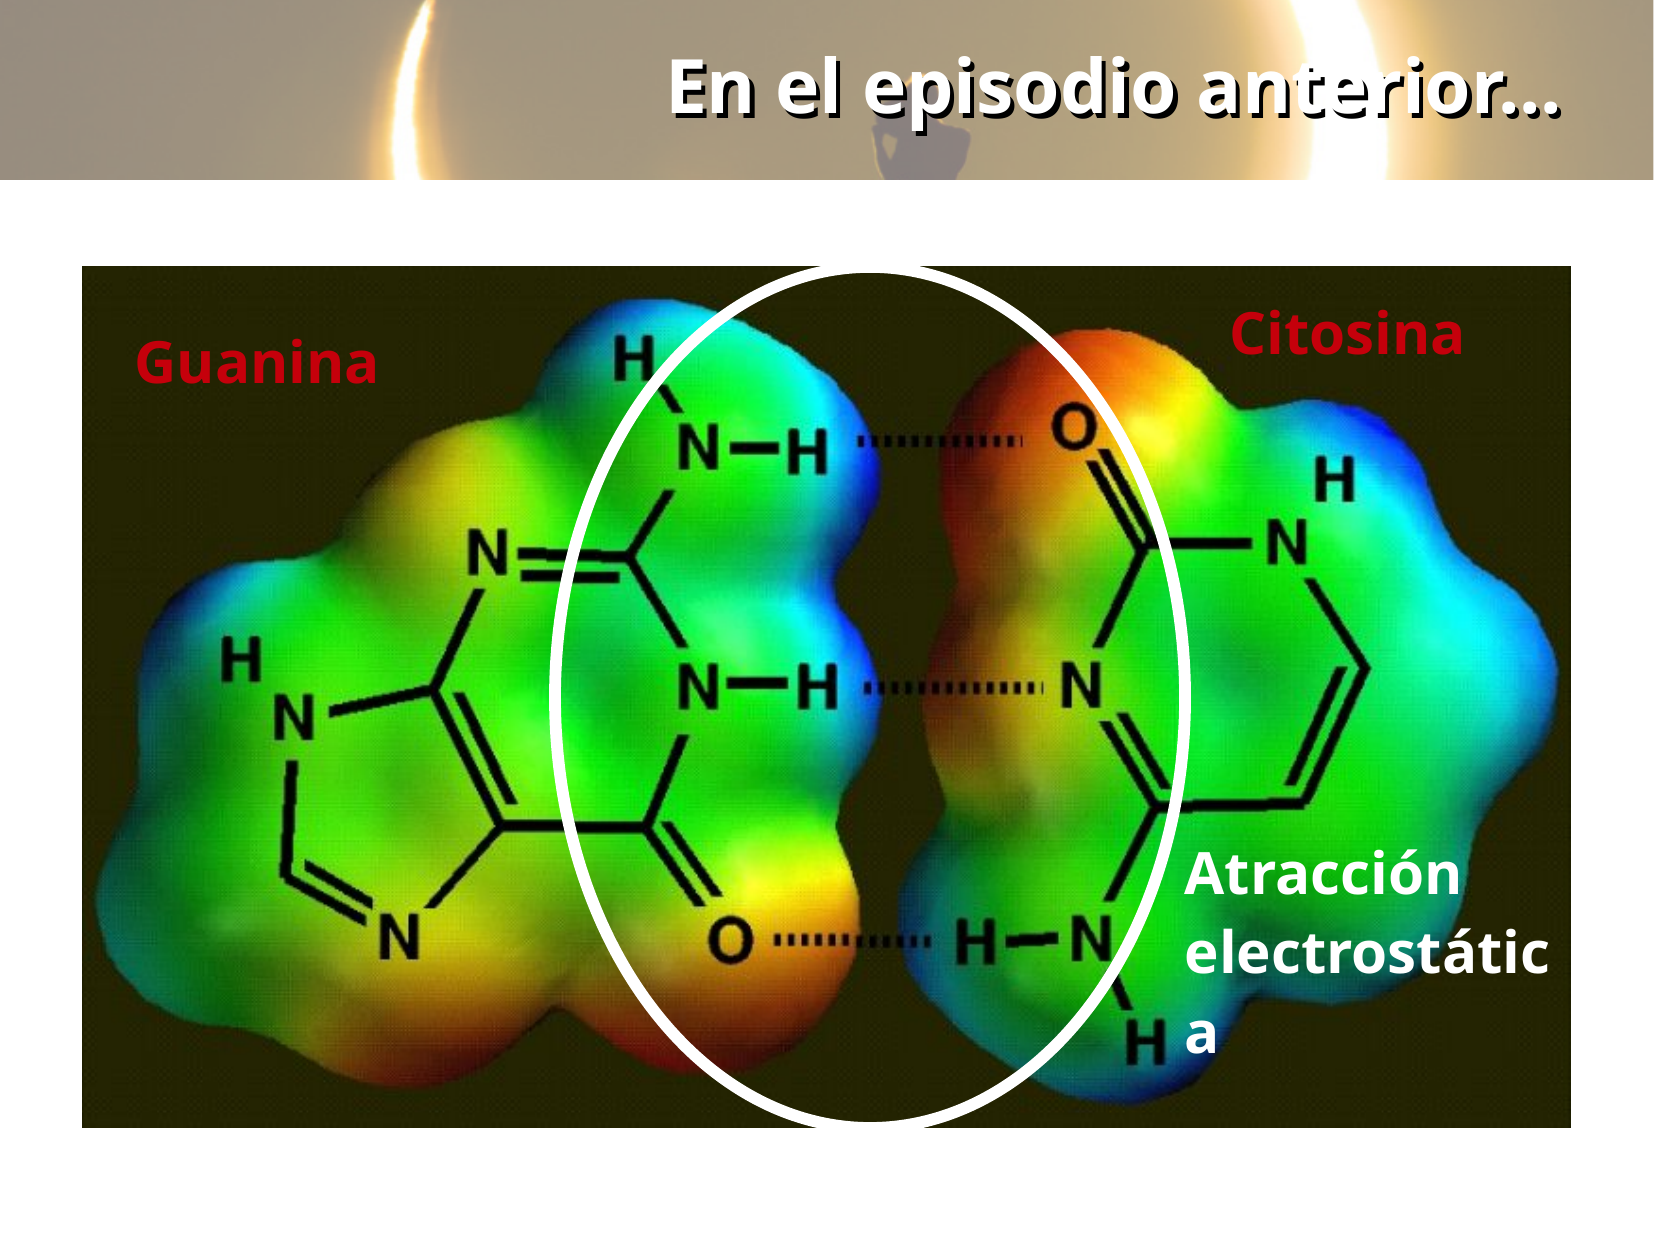

# En el episodio anterior...
Citosina
Guanina
Atracción electrostática